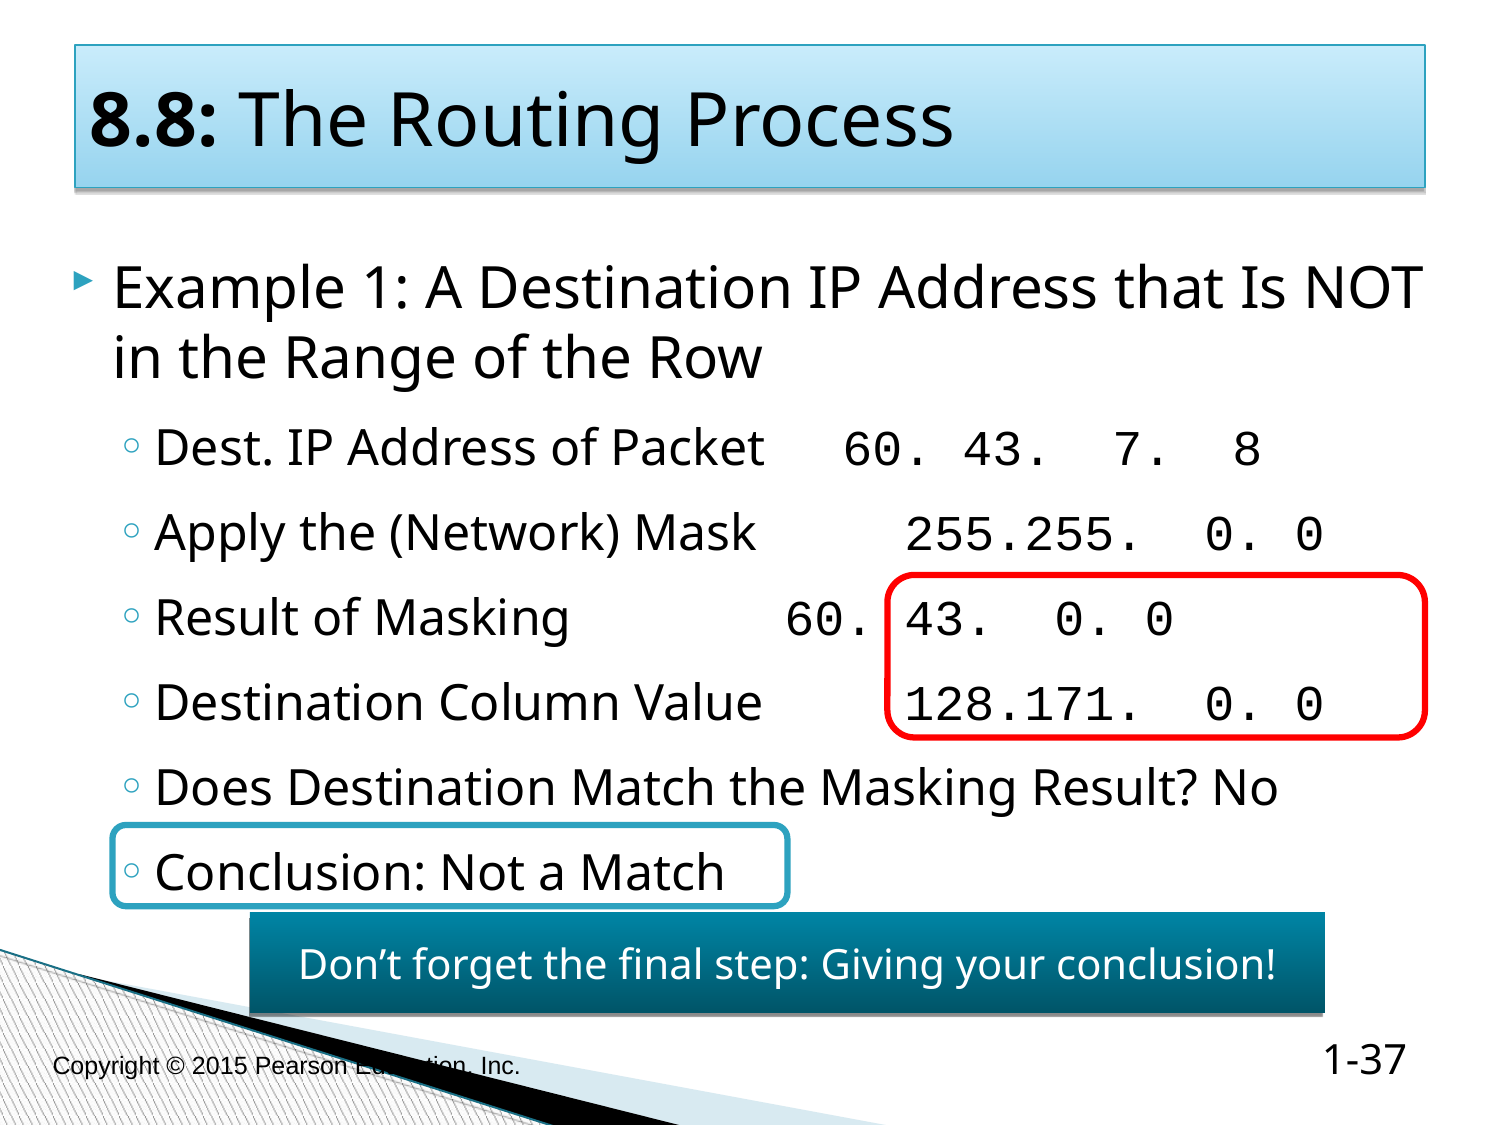

8.8: The Routing Process
# Example 1: A Destination IP Address that Is NOT in the Range of the Row
Dest. IP Address of Packet 	 60. 43. 7. 8
Apply the (Network) Mask 		255.255. 0. 0
Result of Masking 			 60. 43. 0. 0
Destination Column Value 		128.171. 0. 0
Does Destination Match the Masking Result? No
Conclusion: Not a Match
Don’t forget the final step: Giving your conclusion!
Copyright © 2015 Pearson Education, Inc.